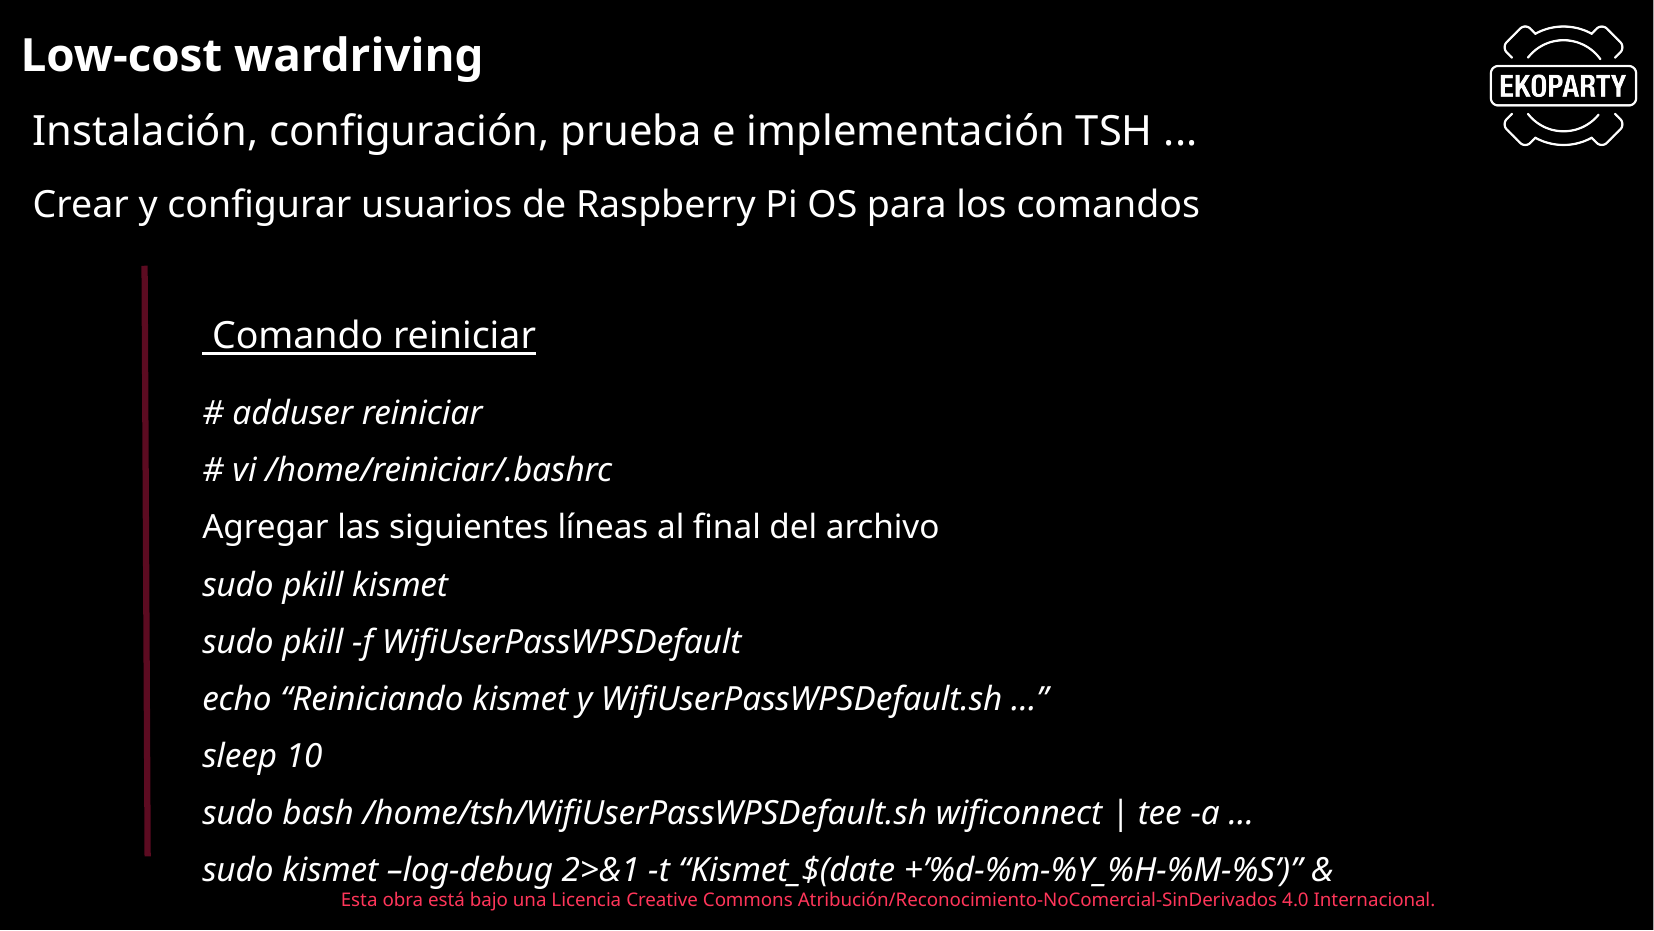

Low-cost wardriving
Instalación, configuración, prueba e implementación TSH ...
Crear y configurar usuarios de Raspberry Pi OS para los comandos
 Comando reiniciar
# adduser reiniciar
# vi /home/reiniciar/.bashrc
Agregar las siguientes líneas al final del archivo
sudo pkill kismet
sudo pkill -f WifiUserPassWPSDefault
echo “Reiniciando kismet y WifiUserPassWPSDefault.sh ...”
sleep 10
sudo bash /home/tsh/WifiUserPassWPSDefault.sh wificonnect | tee -a ...
sudo kismet –log-debug 2>&1 -t “Kismet_$(date +’%d-%m-%Y_%H-%M-%S’)” &
Esta obra está bajo una Licencia Creative Commons Atribución/Reconocimiento-NoComercial-SinDerivados 4.0 Internacional.